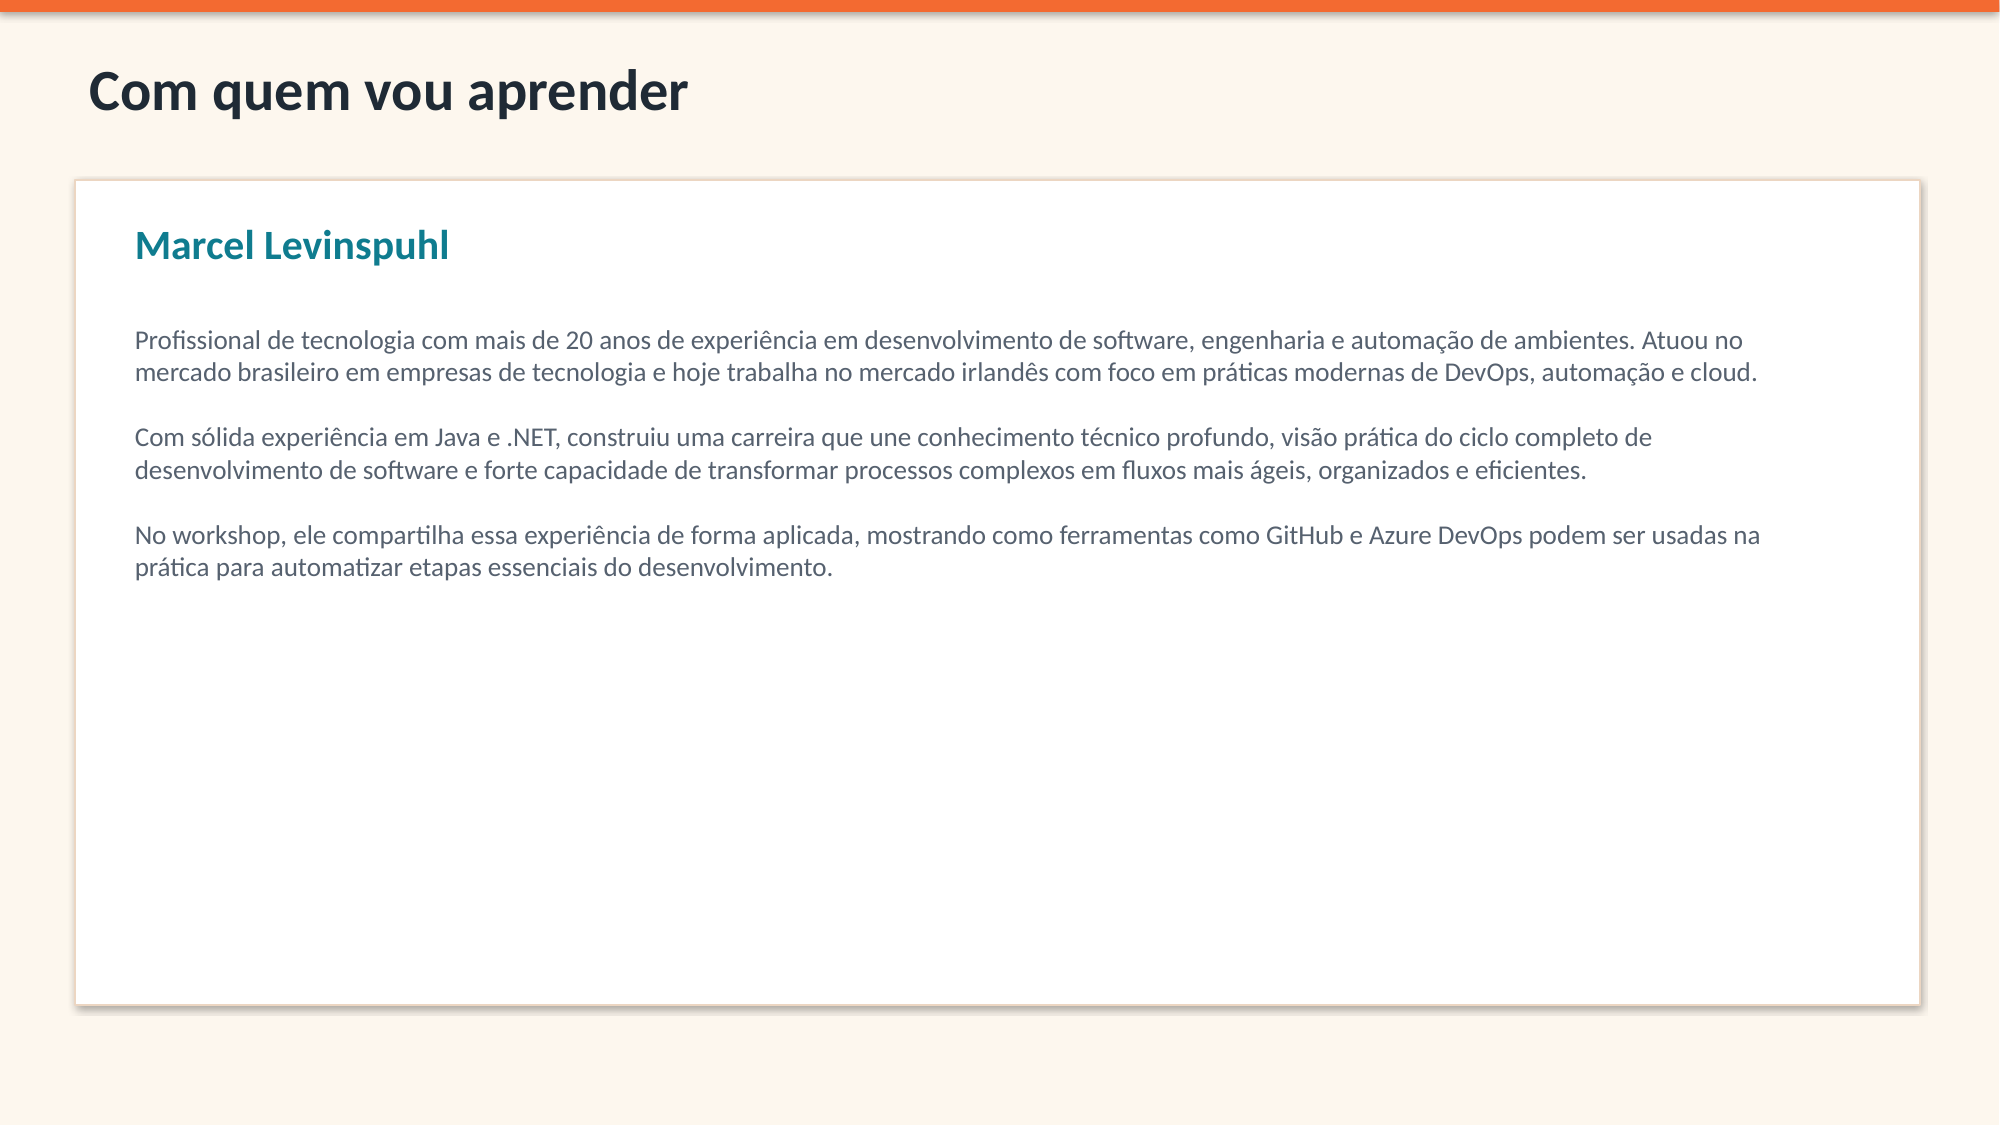

Com quem vou aprender
Marcel Levinspuhl
Profissional de tecnologia com mais de 20 anos de experiência em desenvolvimento de software, engenharia e automação de ambientes. Atuou no mercado brasileiro em empresas de tecnologia e hoje trabalha no mercado irlandês com foco em práticas modernas de DevOps, automação e cloud.
Com sólida experiência em Java e .NET, construiu uma carreira que une conhecimento técnico profundo, visão prática do ciclo completo de desenvolvimento de software e forte capacidade de transformar processos complexos em fluxos mais ágeis, organizados e eficientes.
No workshop, ele compartilha essa experiência de forma aplicada, mostrando como ferramentas como GitHub e Azure DevOps podem ser usadas na prática para automatizar etapas essenciais do desenvolvimento.